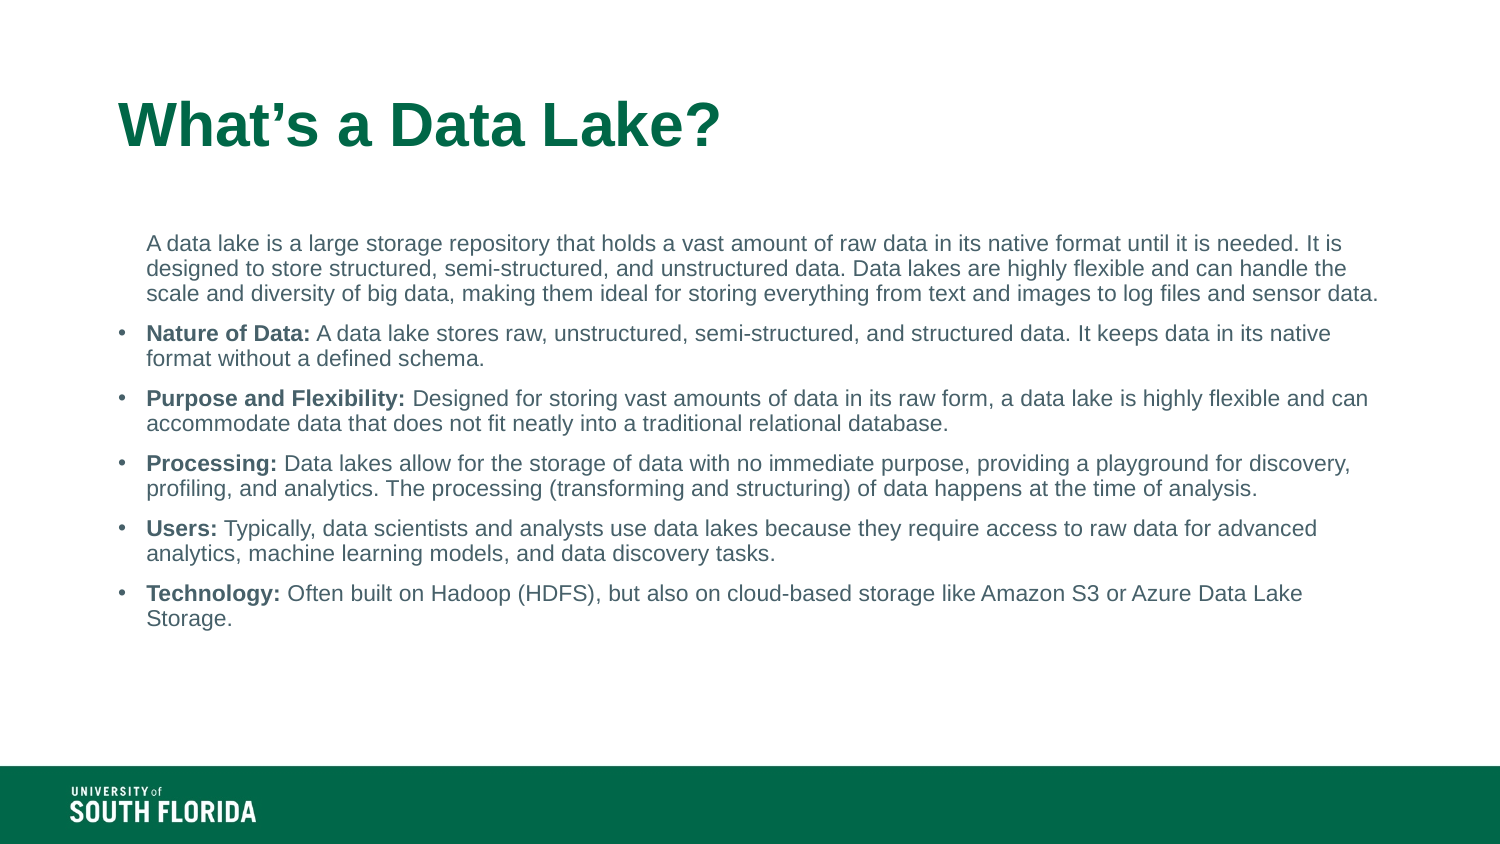

# What’s a Data Lake?
A data lake is a large storage repository that holds a vast amount of raw data in its native format until it is needed. It is designed to store structured, semi-structured, and unstructured data. Data lakes are highly flexible and can handle the scale and diversity of big data, making them ideal for storing everything from text and images to log files and sensor data.
Nature of Data: A data lake stores raw, unstructured, semi-structured, and structured data. It keeps data in its native format without a defined schema.
Purpose and Flexibility: Designed for storing vast amounts of data in its raw form, a data lake is highly flexible and can accommodate data that does not fit neatly into a traditional relational database.
Processing: Data lakes allow for the storage of data with no immediate purpose, providing a playground for discovery, profiling, and analytics. The processing (transforming and structuring) of data happens at the time of analysis.
Users: Typically, data scientists and analysts use data lakes because they require access to raw data for advanced analytics, machine learning models, and data discovery tasks.
Technology: Often built on Hadoop (HDFS), but also on cloud-based storage like Amazon S3 or Azure Data Lake Storage.